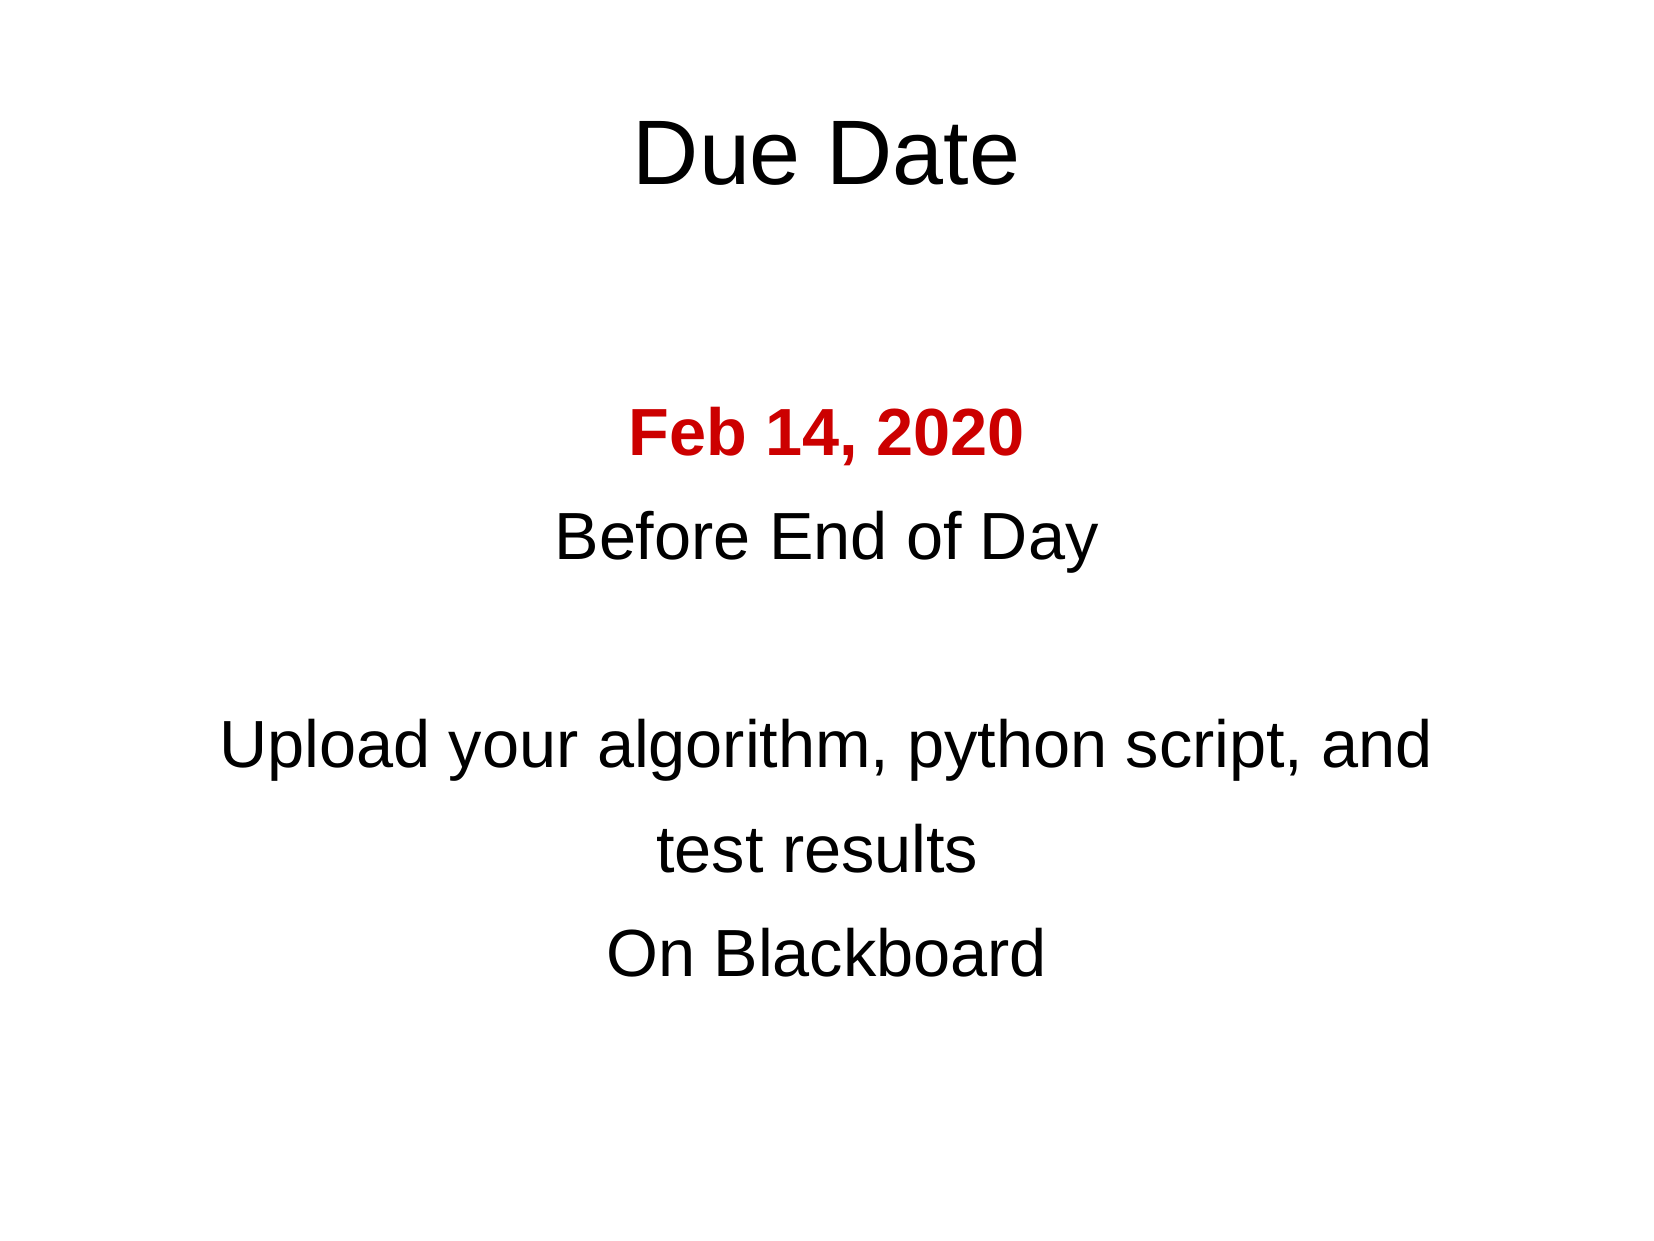

# Due Date
Feb 14, 2020
Before End of Day
Upload your algorithm, python script, and
test results
On Blackboard